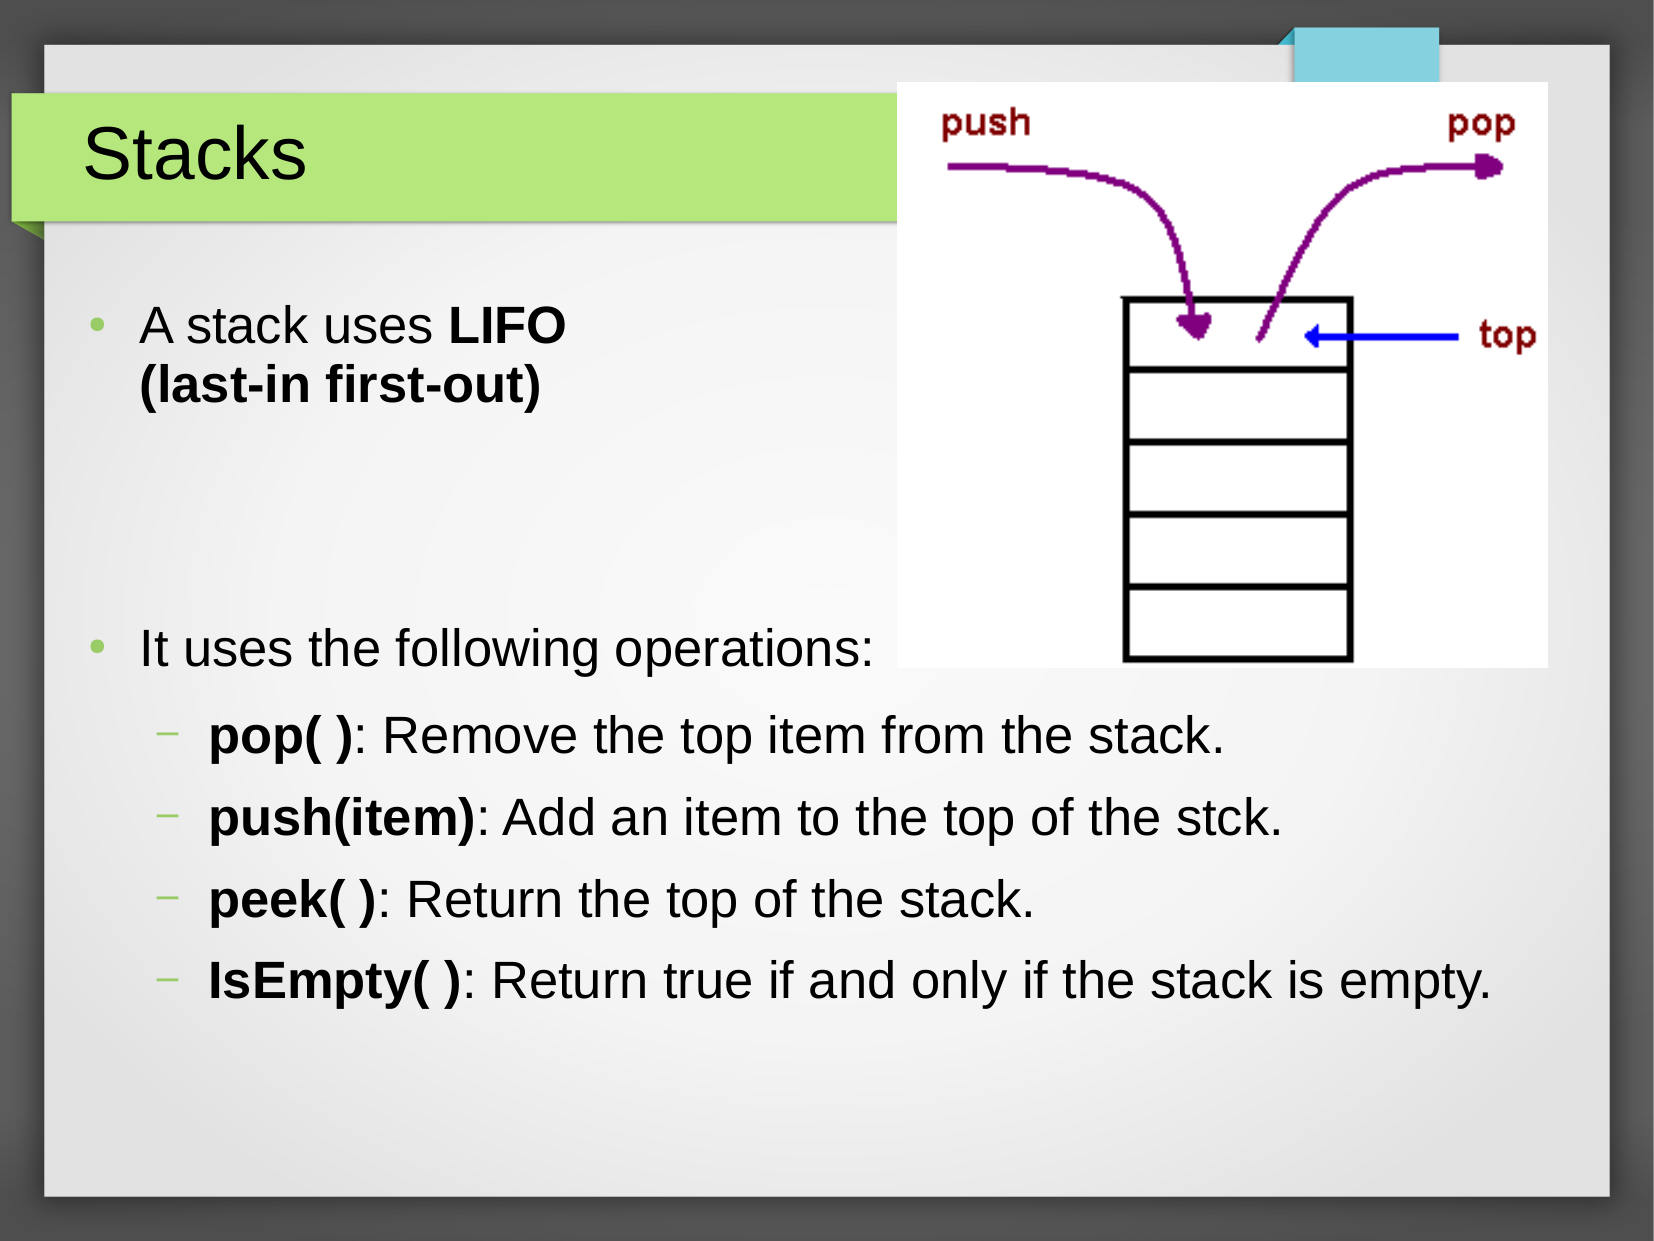

# Stacks
A stack uses LIFO
(last-in first-out)
It uses the following operations:
pop( ): Remove the top item from the stack.
push(item): Add an item to the top of the stck.
peek( ): Return the top of the stack.
IsEmpty( ): Return true if and only if the stack is empty.